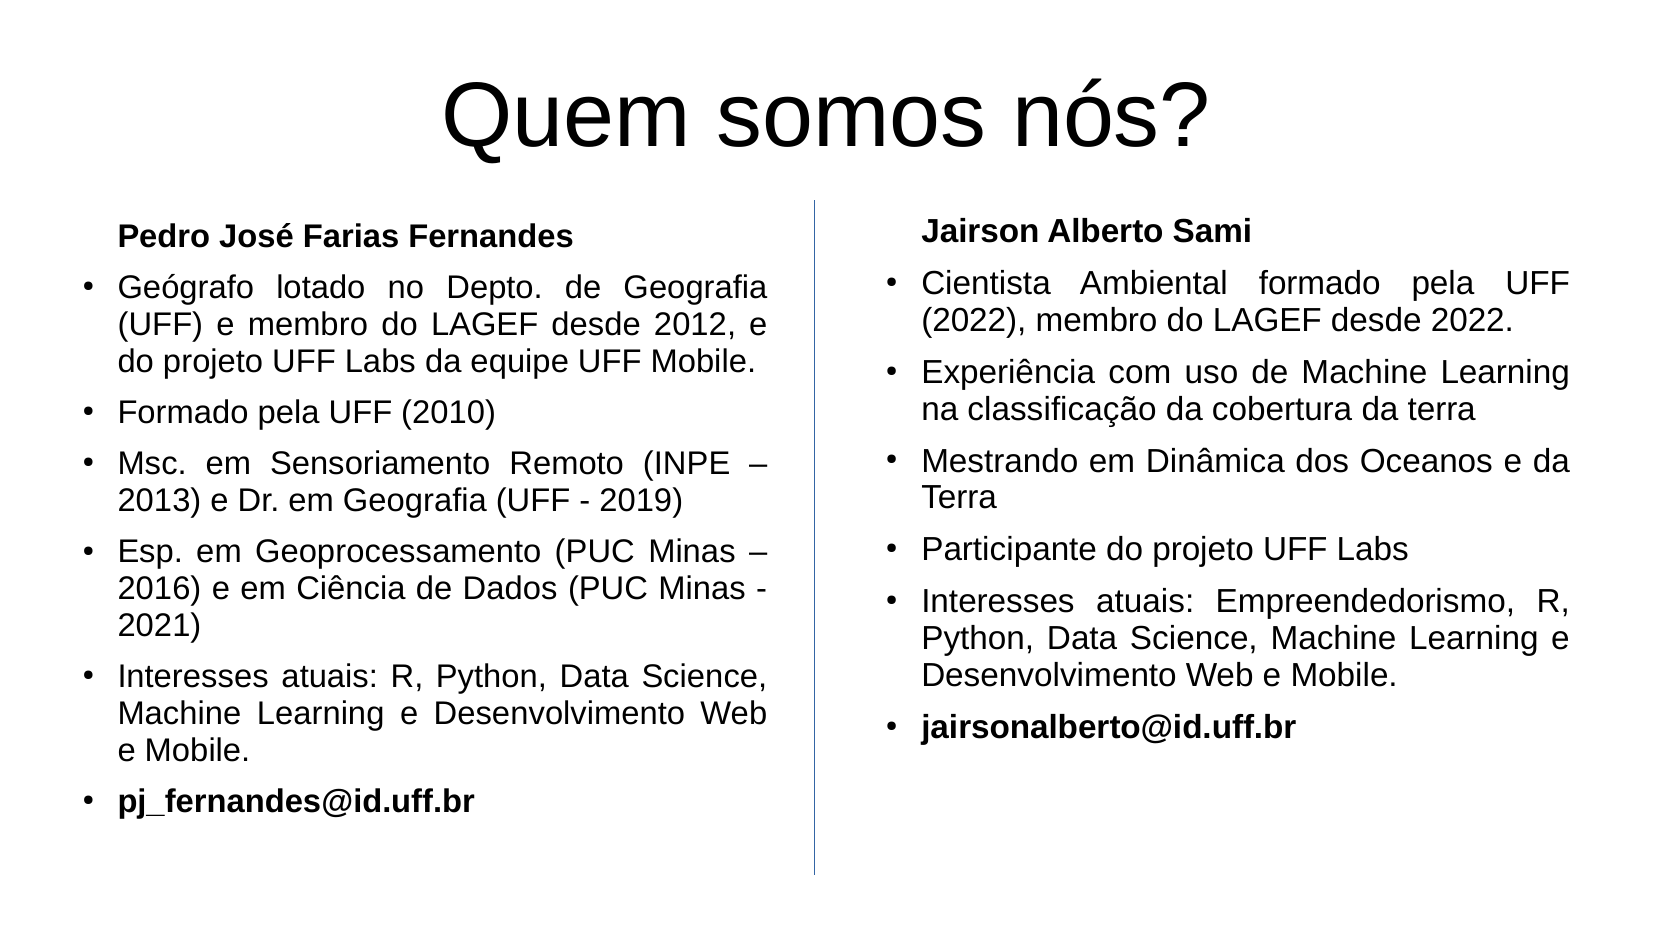

# Quem somos nós?
Jairson Alberto Sami
Cientista Ambiental formado pela UFF (2022), membro do LAGEF desde 2022.
Experiência com uso de Machine Learning na classificação da cobertura da terra
Mestrando em Dinâmica dos Oceanos e da Terra
Participante do projeto UFF Labs
Interesses atuais: Empreendedorismo, R, Python, Data Science, Machine Learning e Desenvolvimento Web e Mobile.
jairsonalberto@id.uff.br
Pedro José Farias Fernandes
Geógrafo lotado no Depto. de Geografia (UFF) e membro do LAGEF desde 2012, e do projeto UFF Labs da equipe UFF Mobile.
Formado pela UFF (2010)
Msc. em Sensoriamento Remoto (INPE – 2013) e Dr. em Geografia (UFF - 2019)
Esp. em Geoprocessamento (PUC Minas – 2016) e em Ciência de Dados (PUC Minas - 2021)
Interesses atuais: R, Python, Data Science, Machine Learning e Desenvolvimento Web e Mobile.
pj_fernandes@id.uff.br